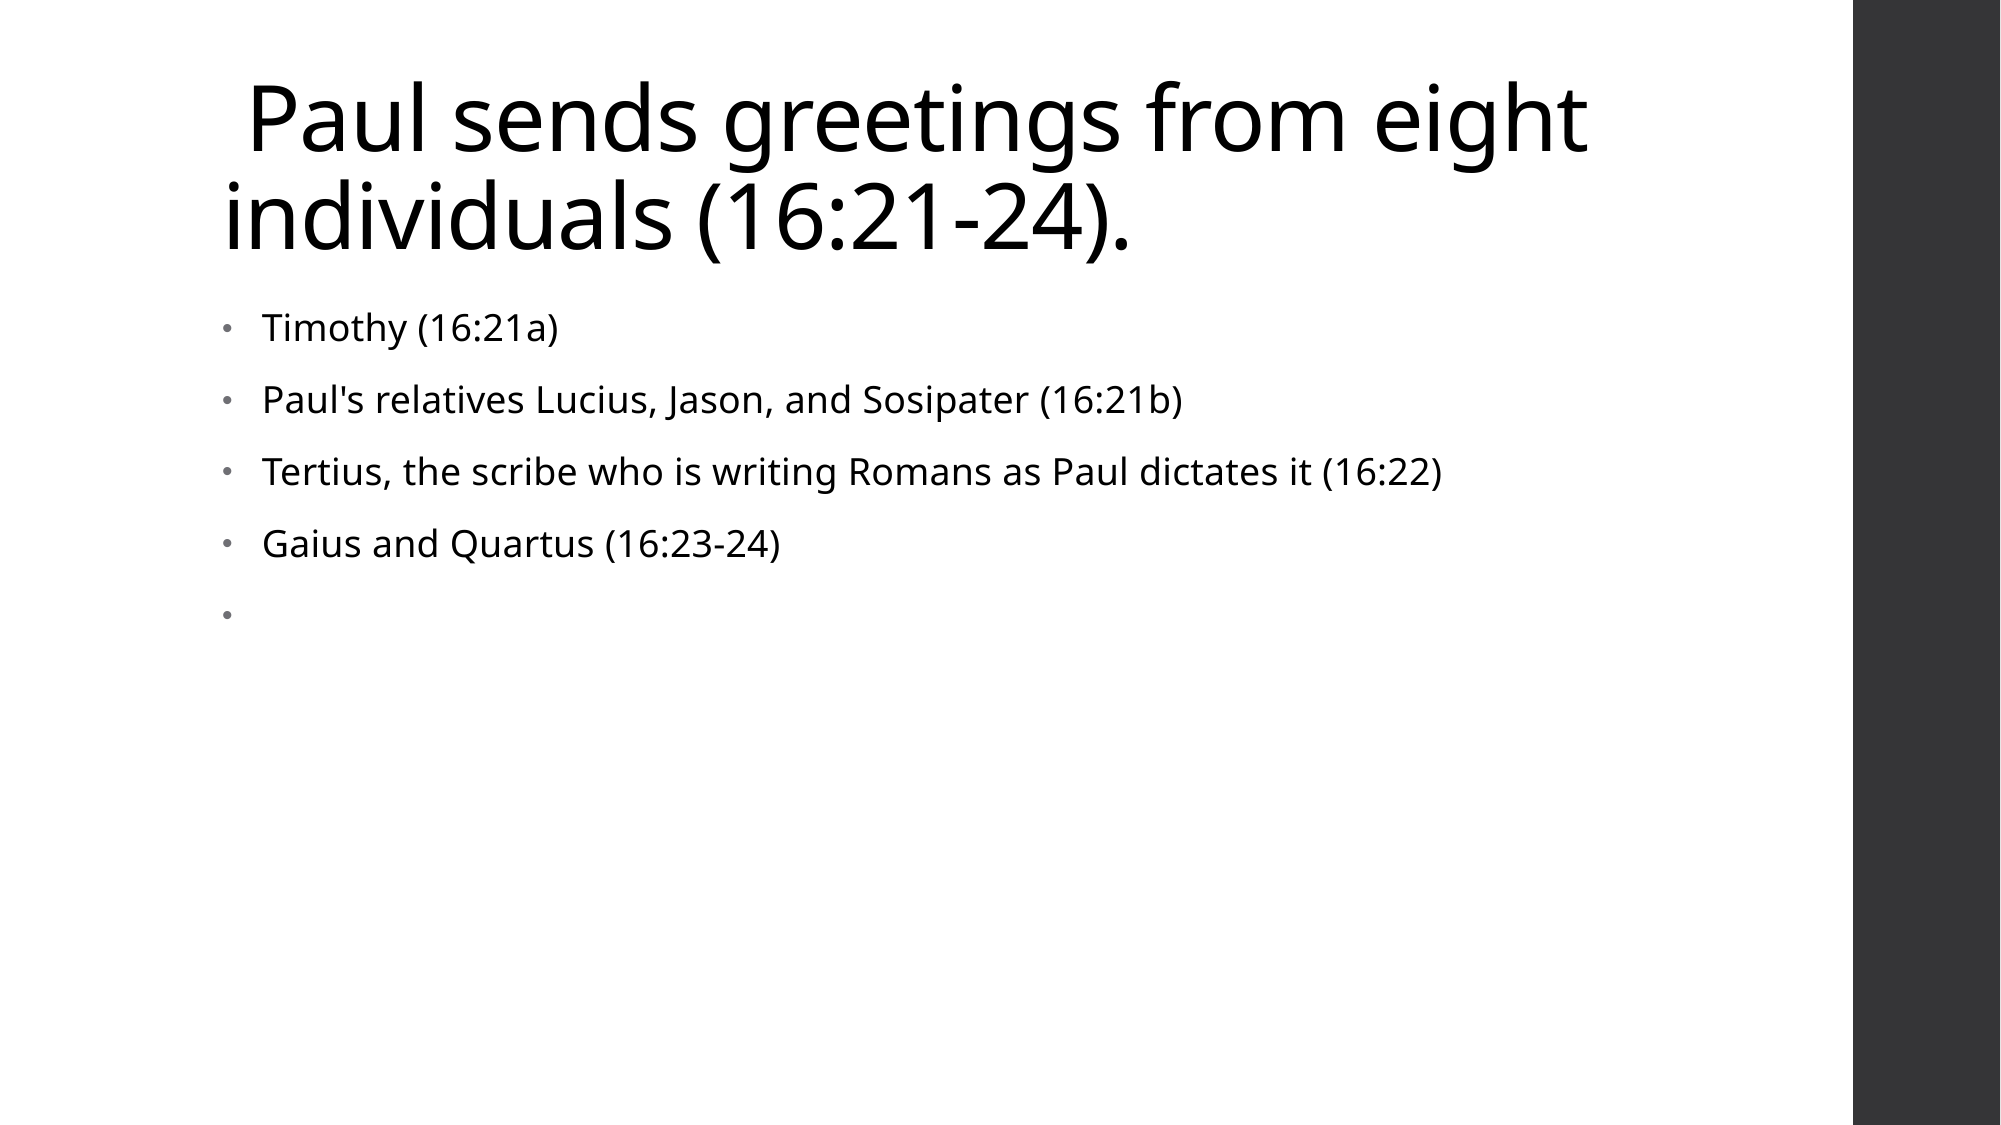

# Paul sends greetings from eight individuals (16:21-24).
 Timothy (16:21a)
 Paul's relatives Lucius, Jason, and Sosipater (16:21b)
 Tertius, the scribe who is writing Romans as Paul dictates it (16:22)
 Gaius and Quartus (16:23-24)